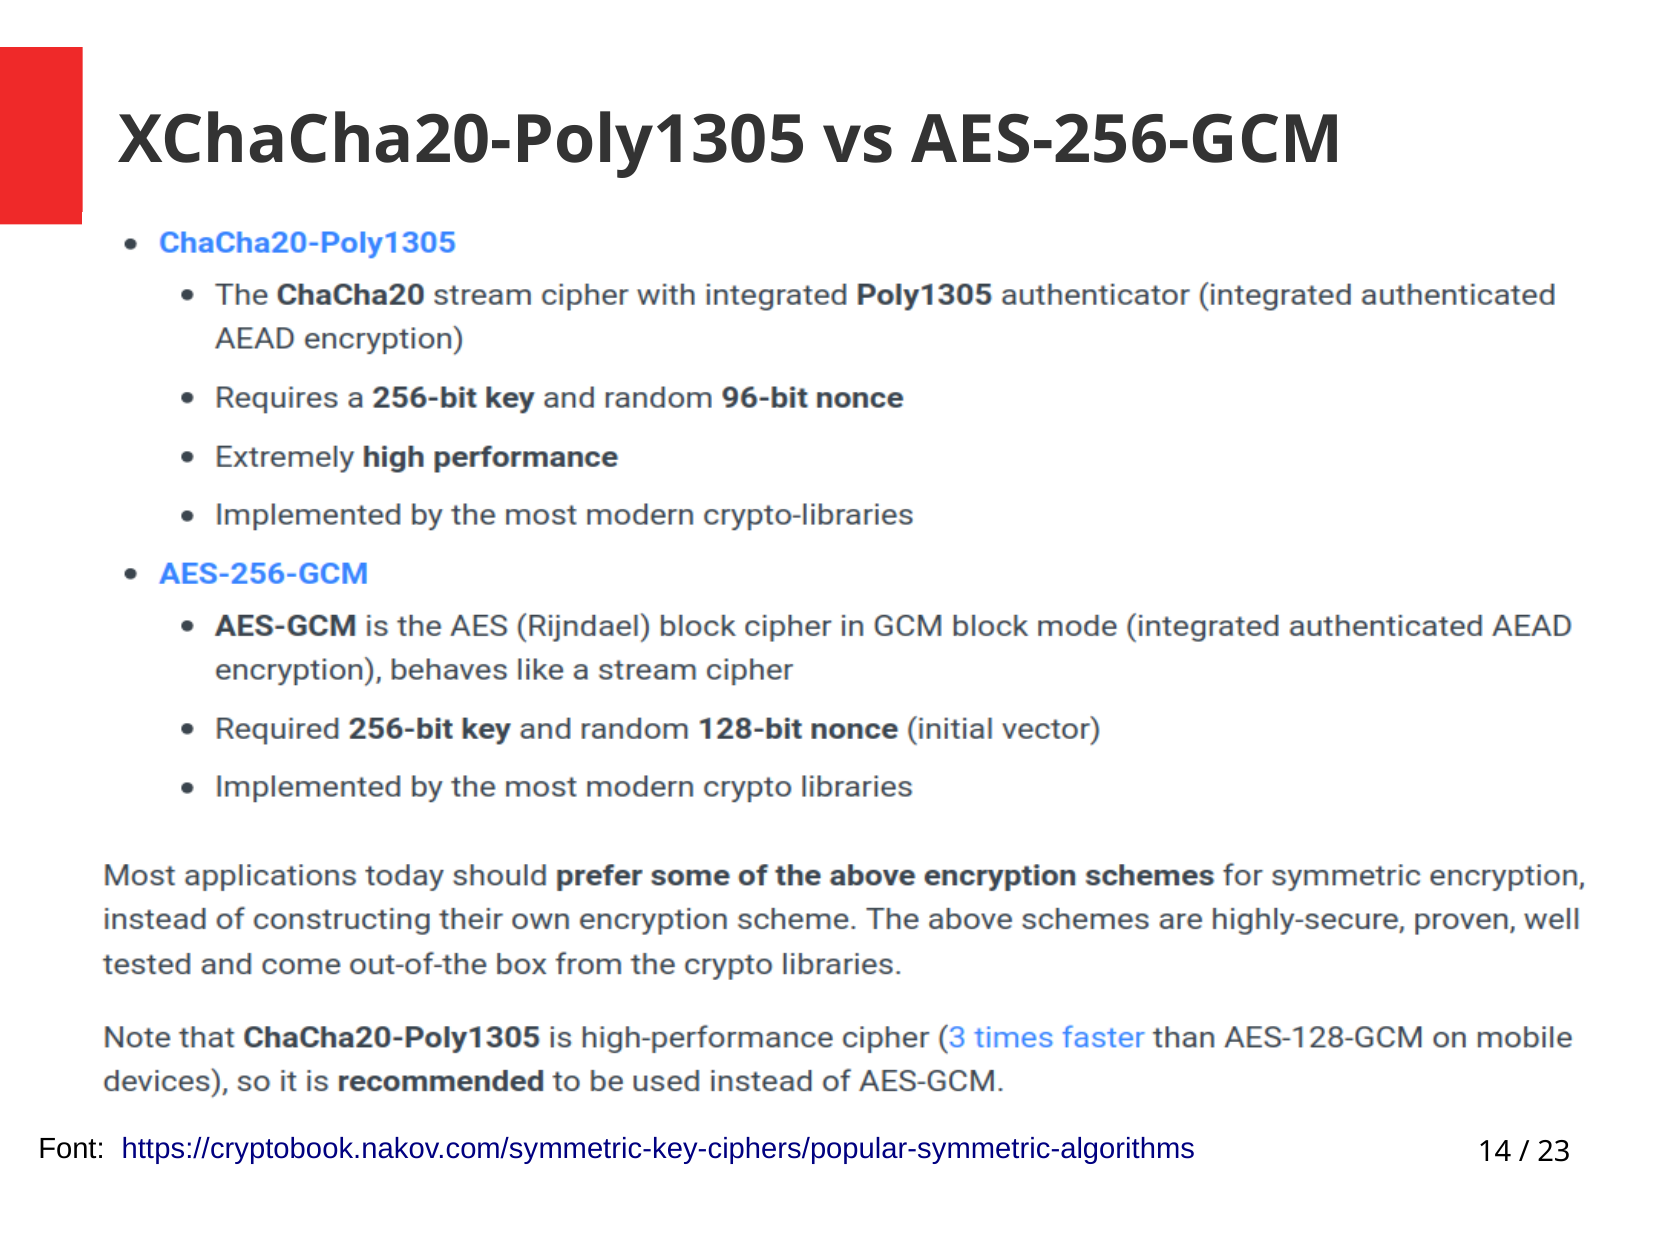

# XChaCha20-Poly1305 vs AES-256-GCM
Font: https://cryptobook.nakov.com/symmetric-key-ciphers/popular-symmetric-algorithms
14